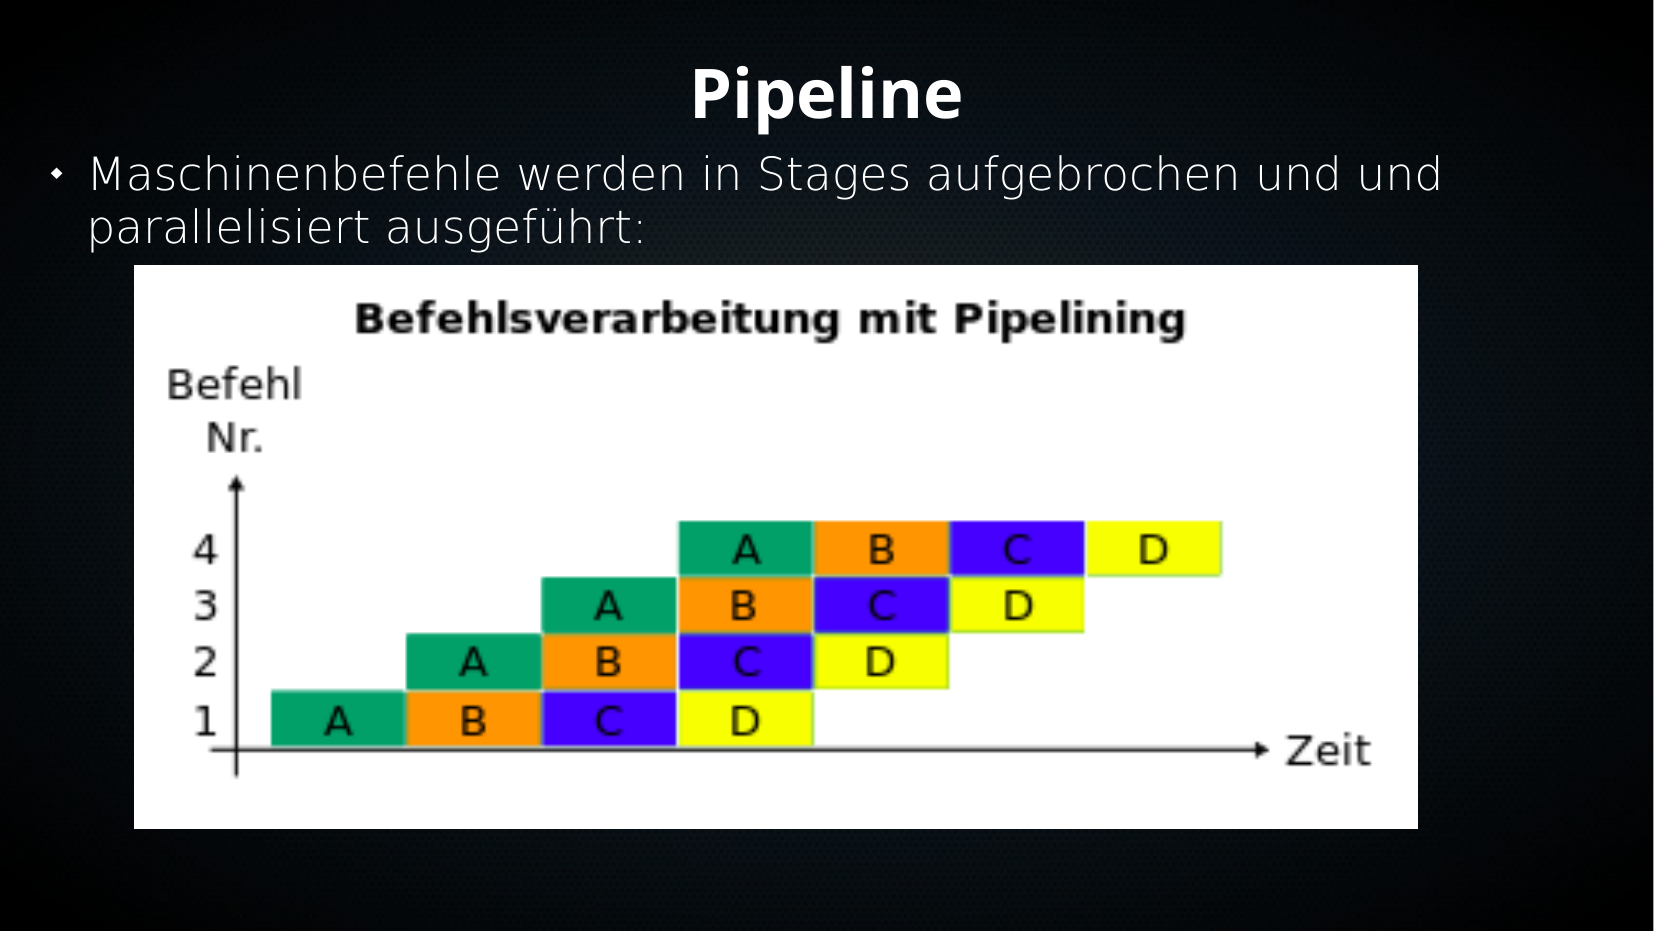

# Pipeline
Maschinenbefehle werden in Stages aufgebrochen und und parallelisiert ausgeführt: